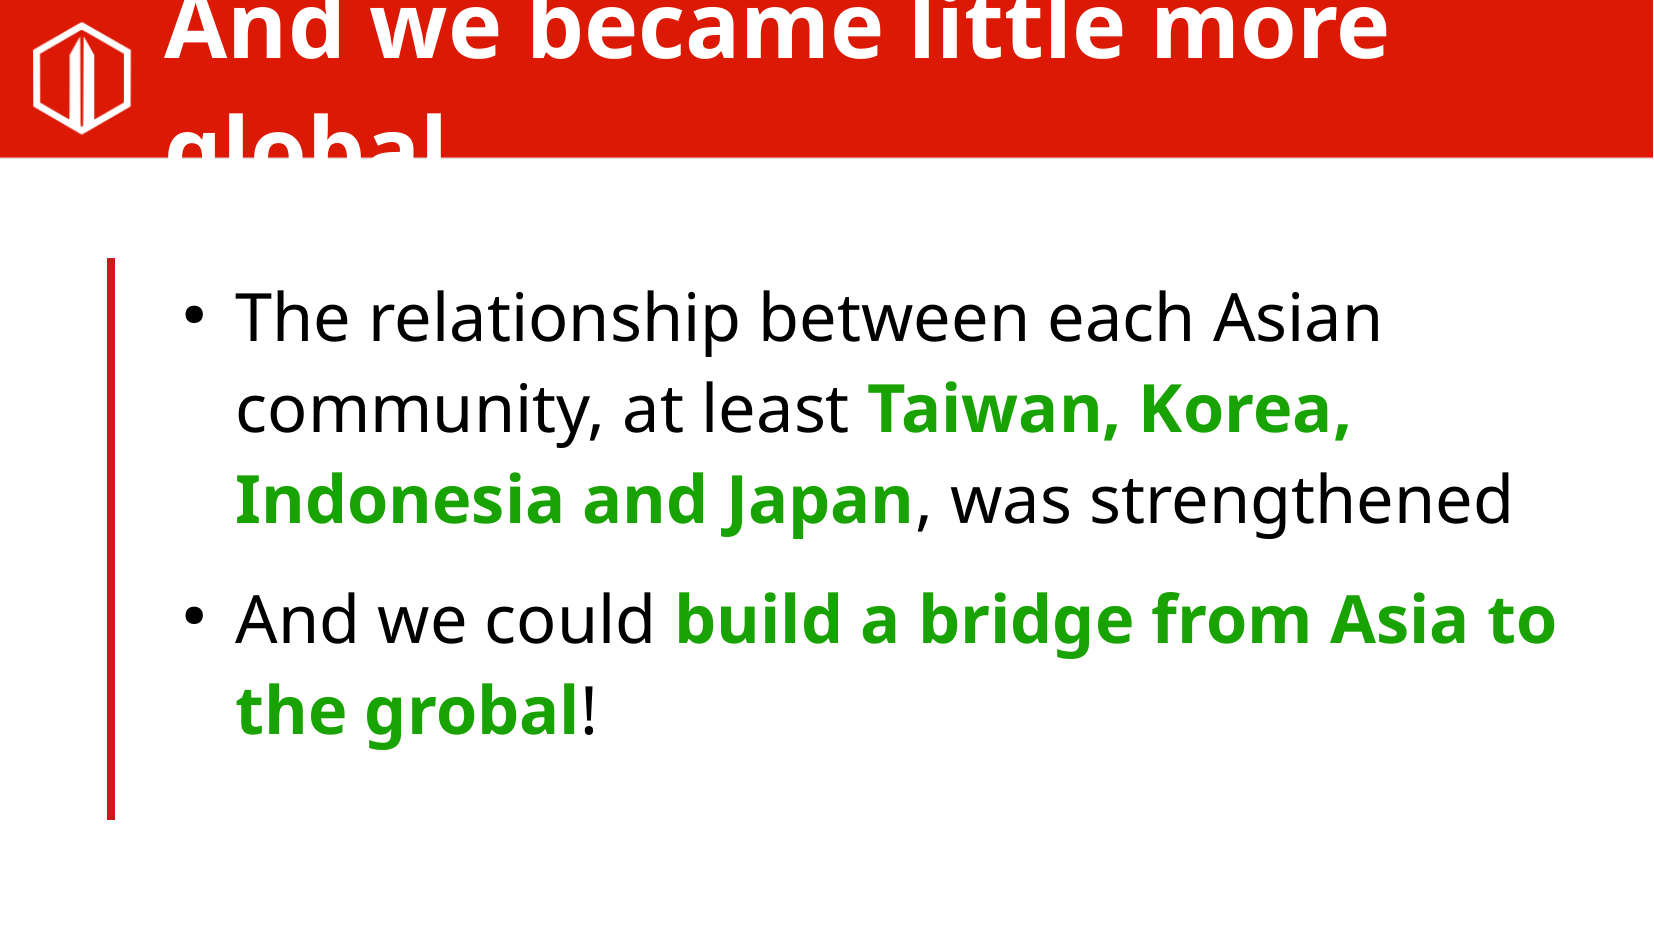

# And we became little more global
The relationship between each Asian community, at least Taiwan, Korea, Indonesia and Japan, was strengthened
And we could build a bridge from Asia to the grobal!